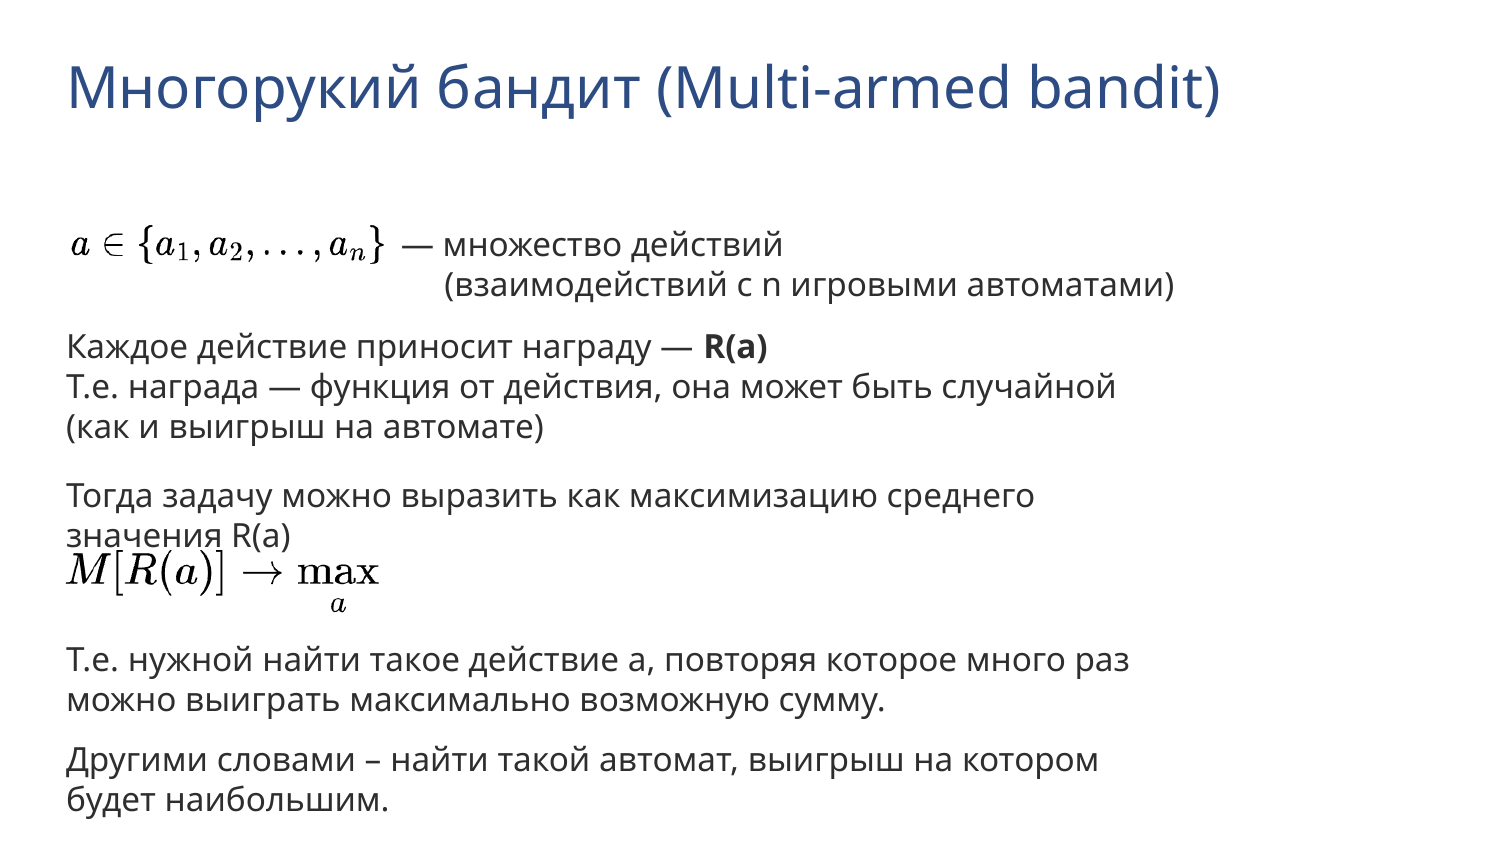

# Многорукий бандит (Multi-armed bandit)
— множество действий
 (взаимодействий с n игровыми автоматами)
Каждое действие приносит награду — R(a)
Т.е. награда — функция от действия, она может быть случайной (как и выигрыш на автомате)
Тогда задачу можно выразить как максимизацию среднего значения R(a)
Т.е. нужной найти такое действие a, повторяя которое много раз можно выиграть максимально возможную сумму.
Другими словами – найти такой автомат, выигрыш на котором будет наибольшим.